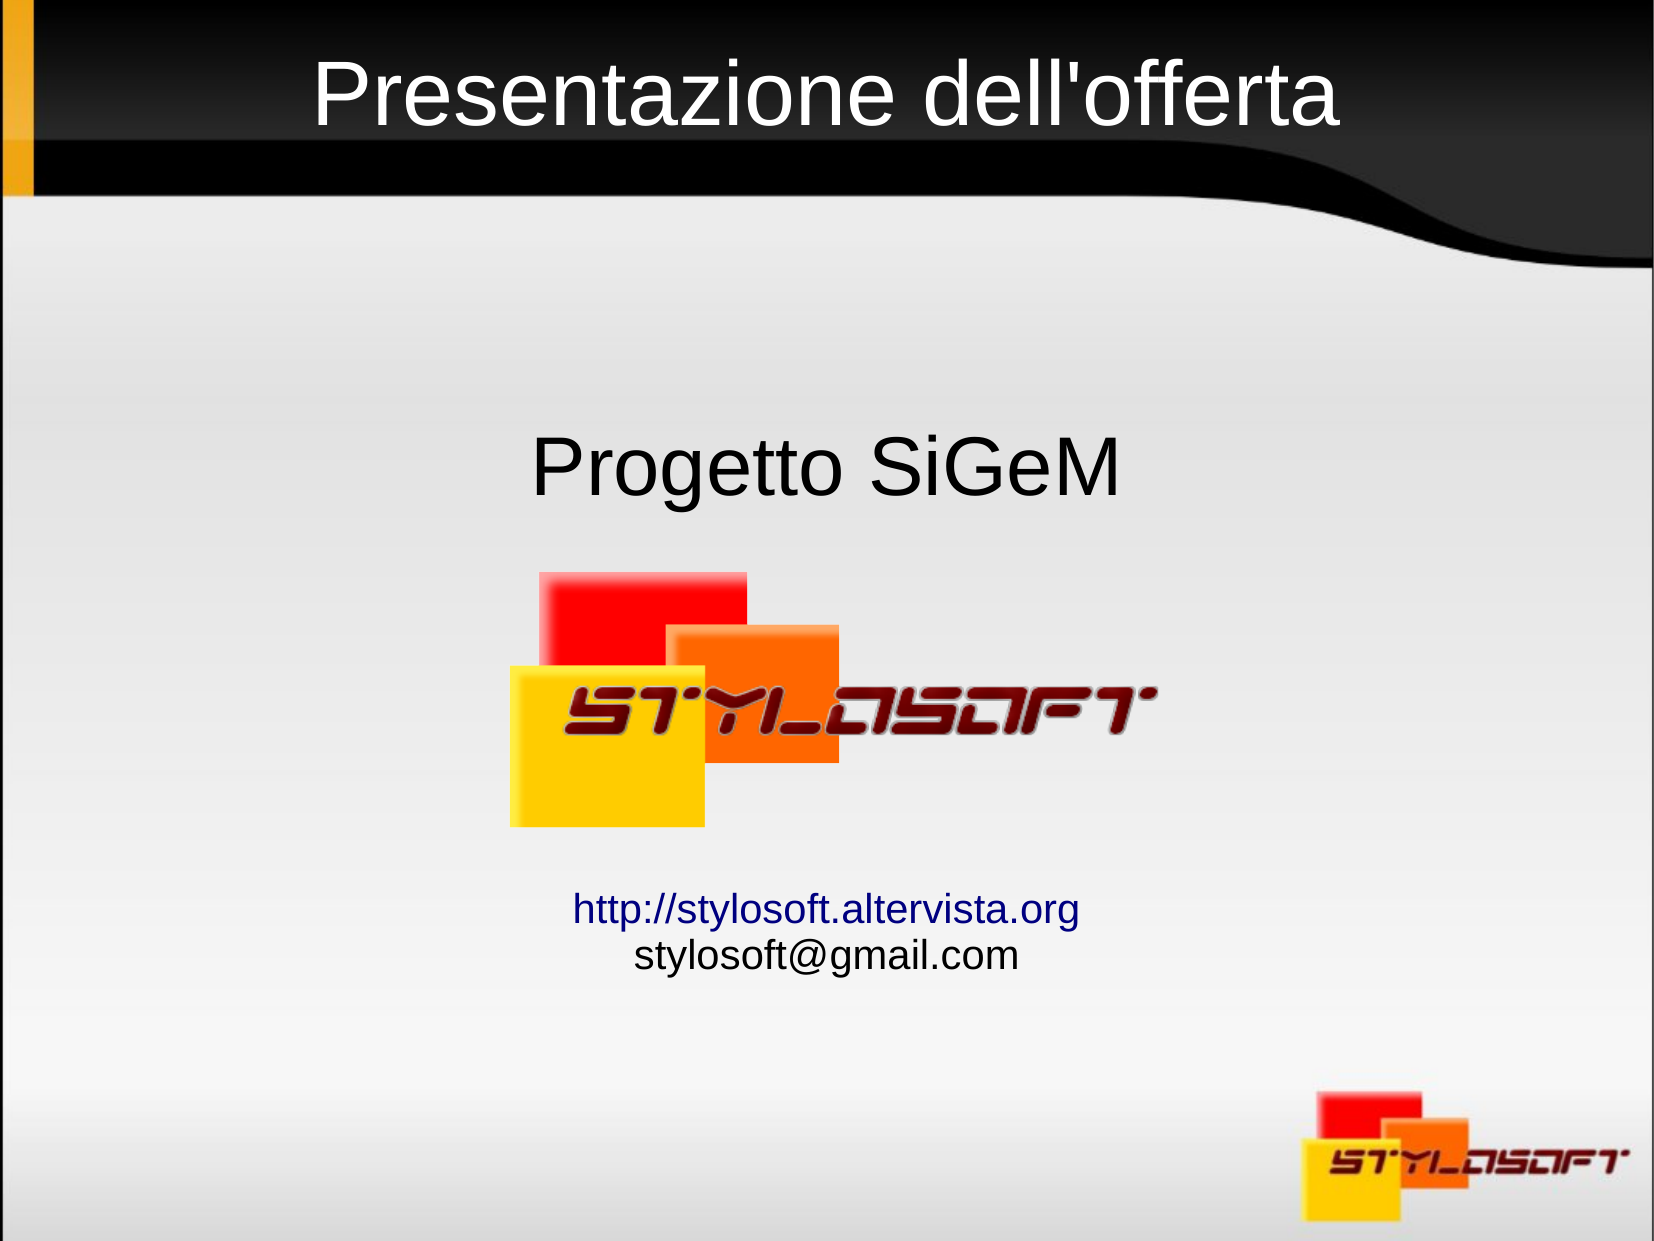

# Presentazione dell'offerta
Progetto SiGeM
http://stylosoft.altervista.org
stylosoft@gmail.com